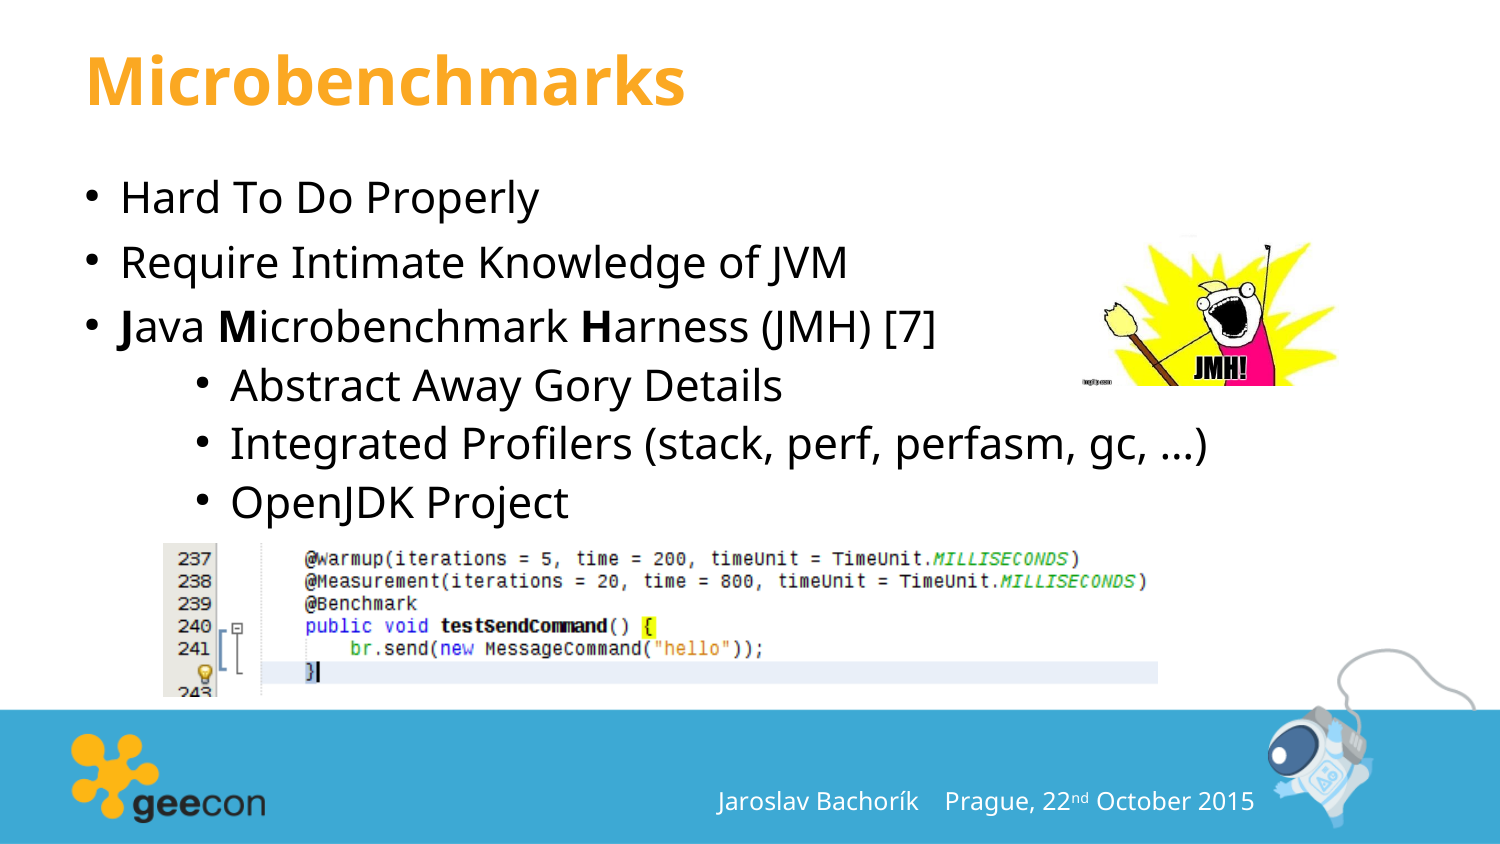

# Microbenchmarks
Hard To Do Properly
Require Intimate Knowledge of JVM
Java Microbenchmark Harness (JMH) [7]
Abstract Away Gory Details
Integrated Profilers (stack, perf, perfasm, gc, …)
OpenJDK Project
Jaroslav Bachorík Prague, 22nd October 2015